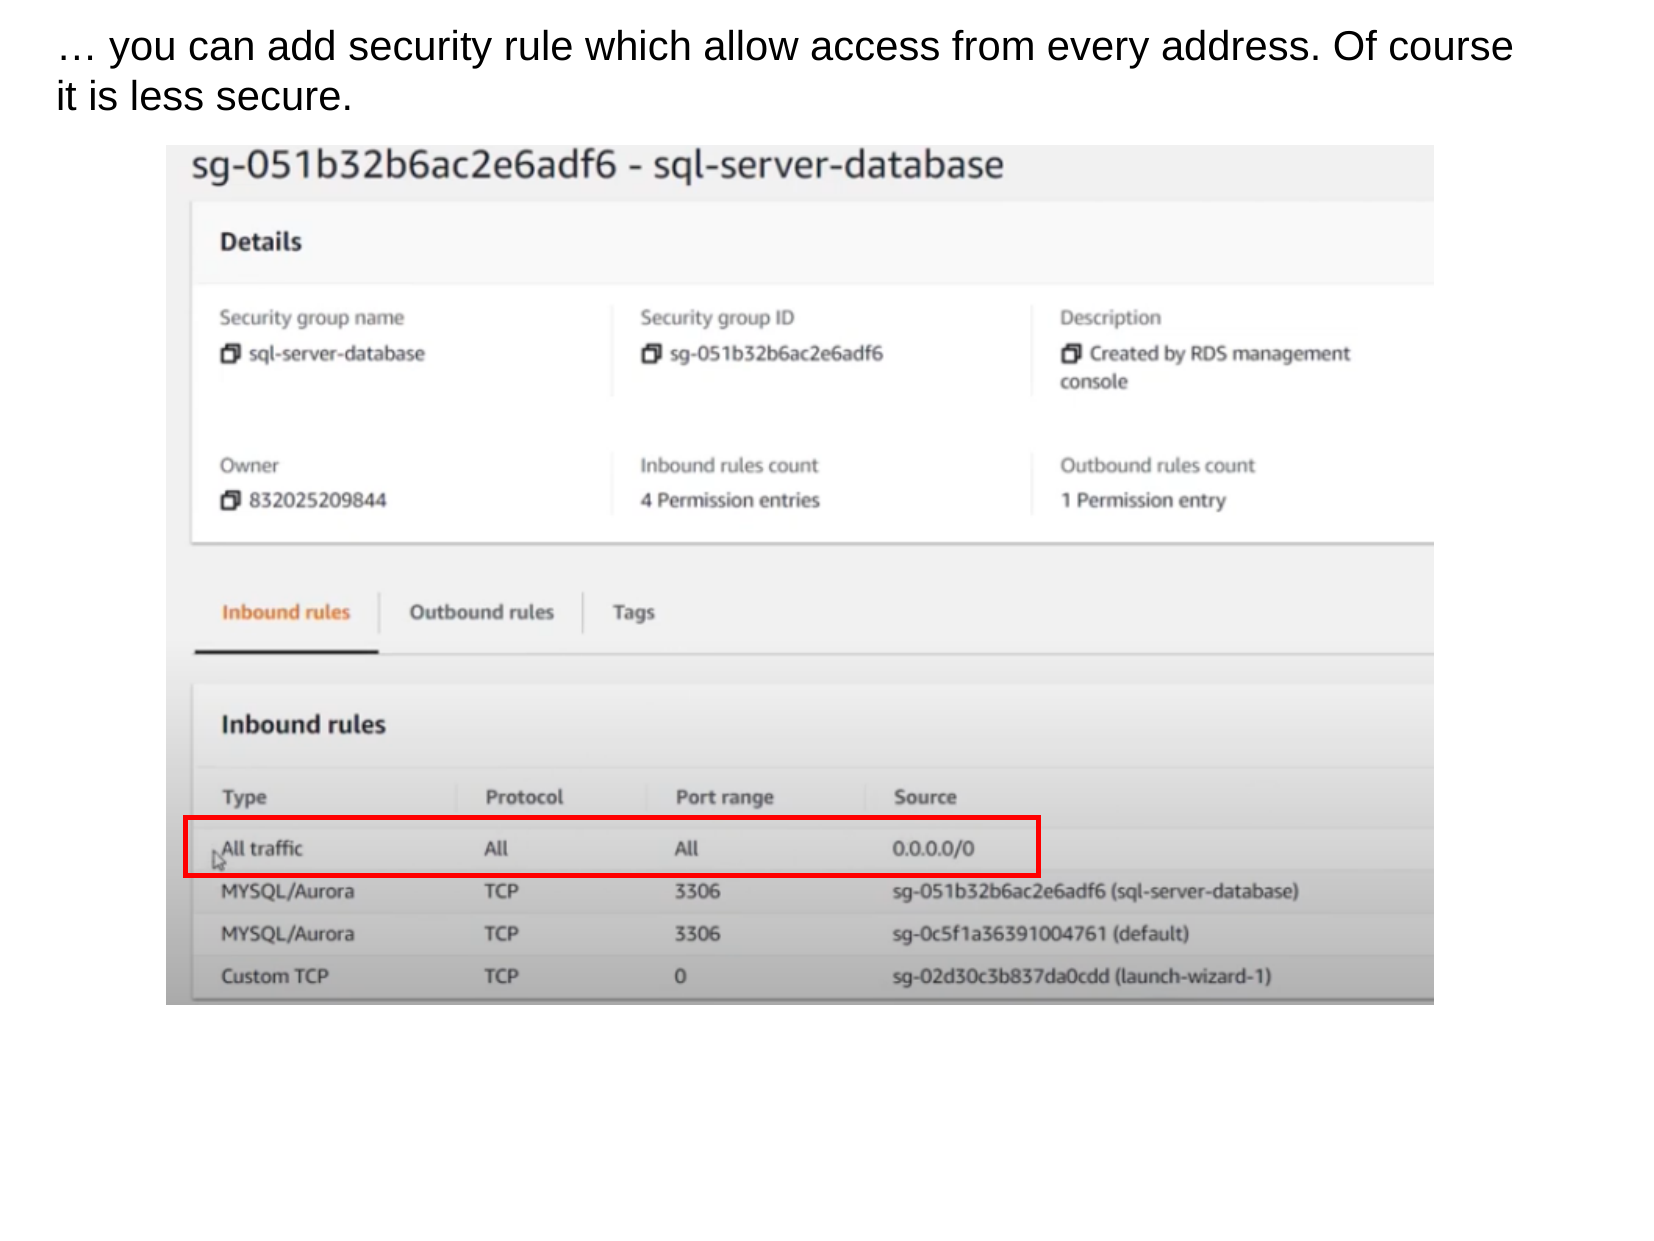

… you can add security rule which allow access from every address. Of course it is less secure.